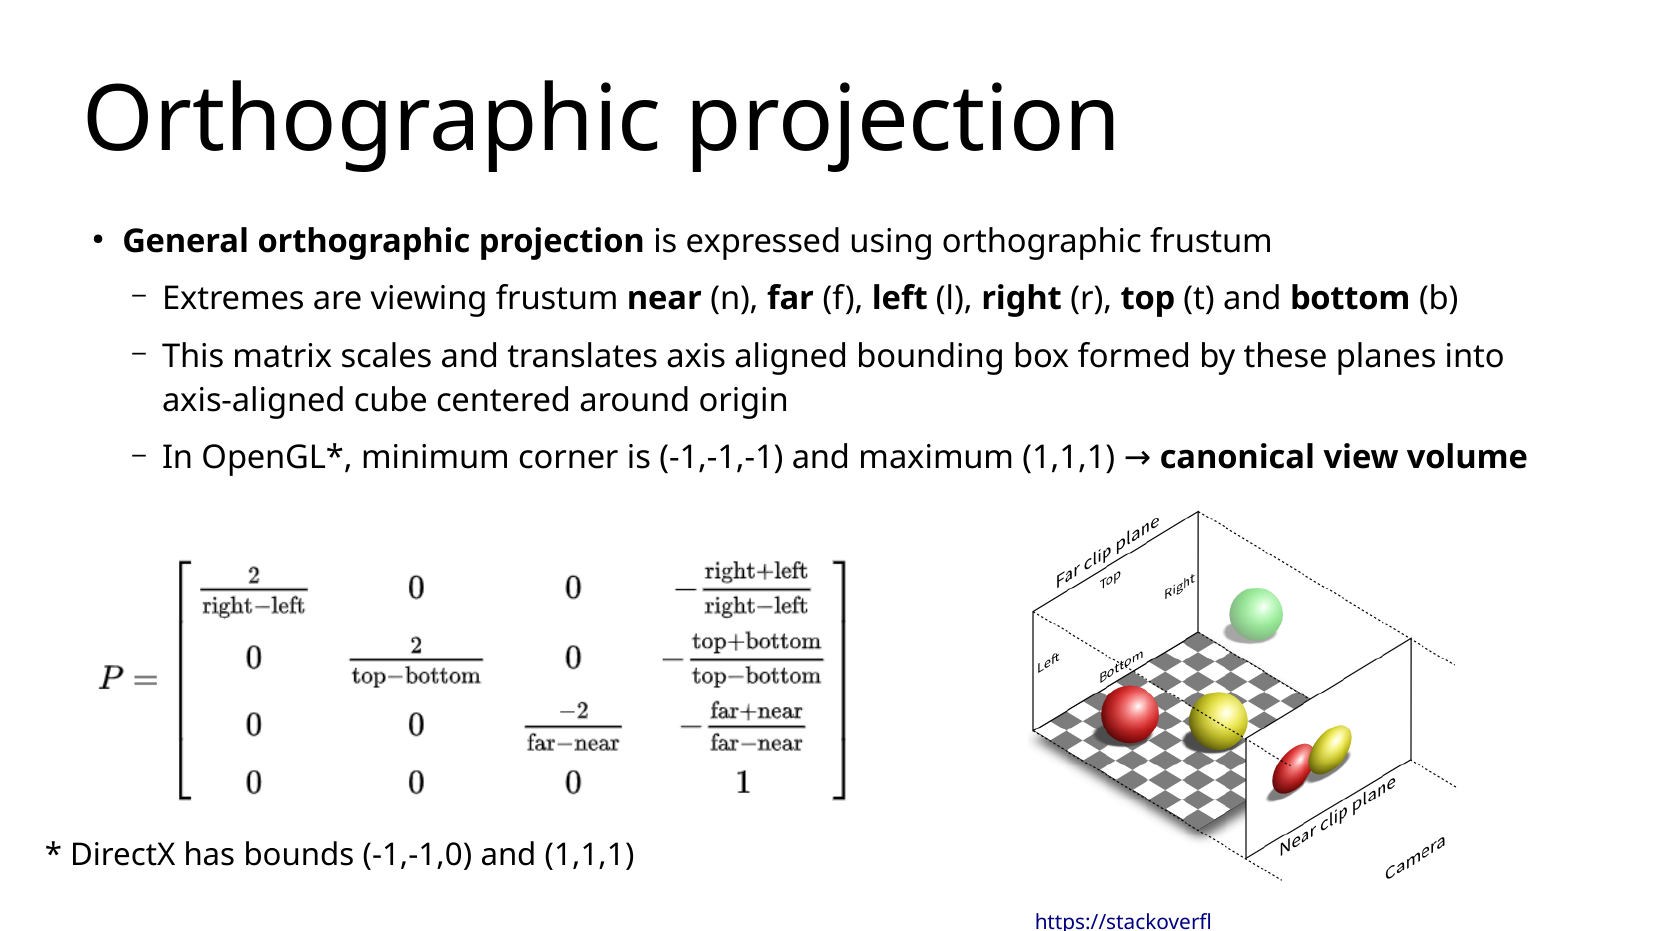

# Orthographic projection
General orthographic projection is expressed using orthographic frustum
Extremes are viewing frustum near (n), far (f), left (l), right (r), top (t) and bottom (b)
This matrix scales and translates axis aligned bounding box formed by these planes into axis-aligned cube centered around origin
In OpenGL*, minimum corner is (-1,-1,-1) and maximum (1,1,1) → canonical view volume
* DirectX has bounds (-1,-1,0) and (1,1,1)
https://stackoverflow.com/q/36573283